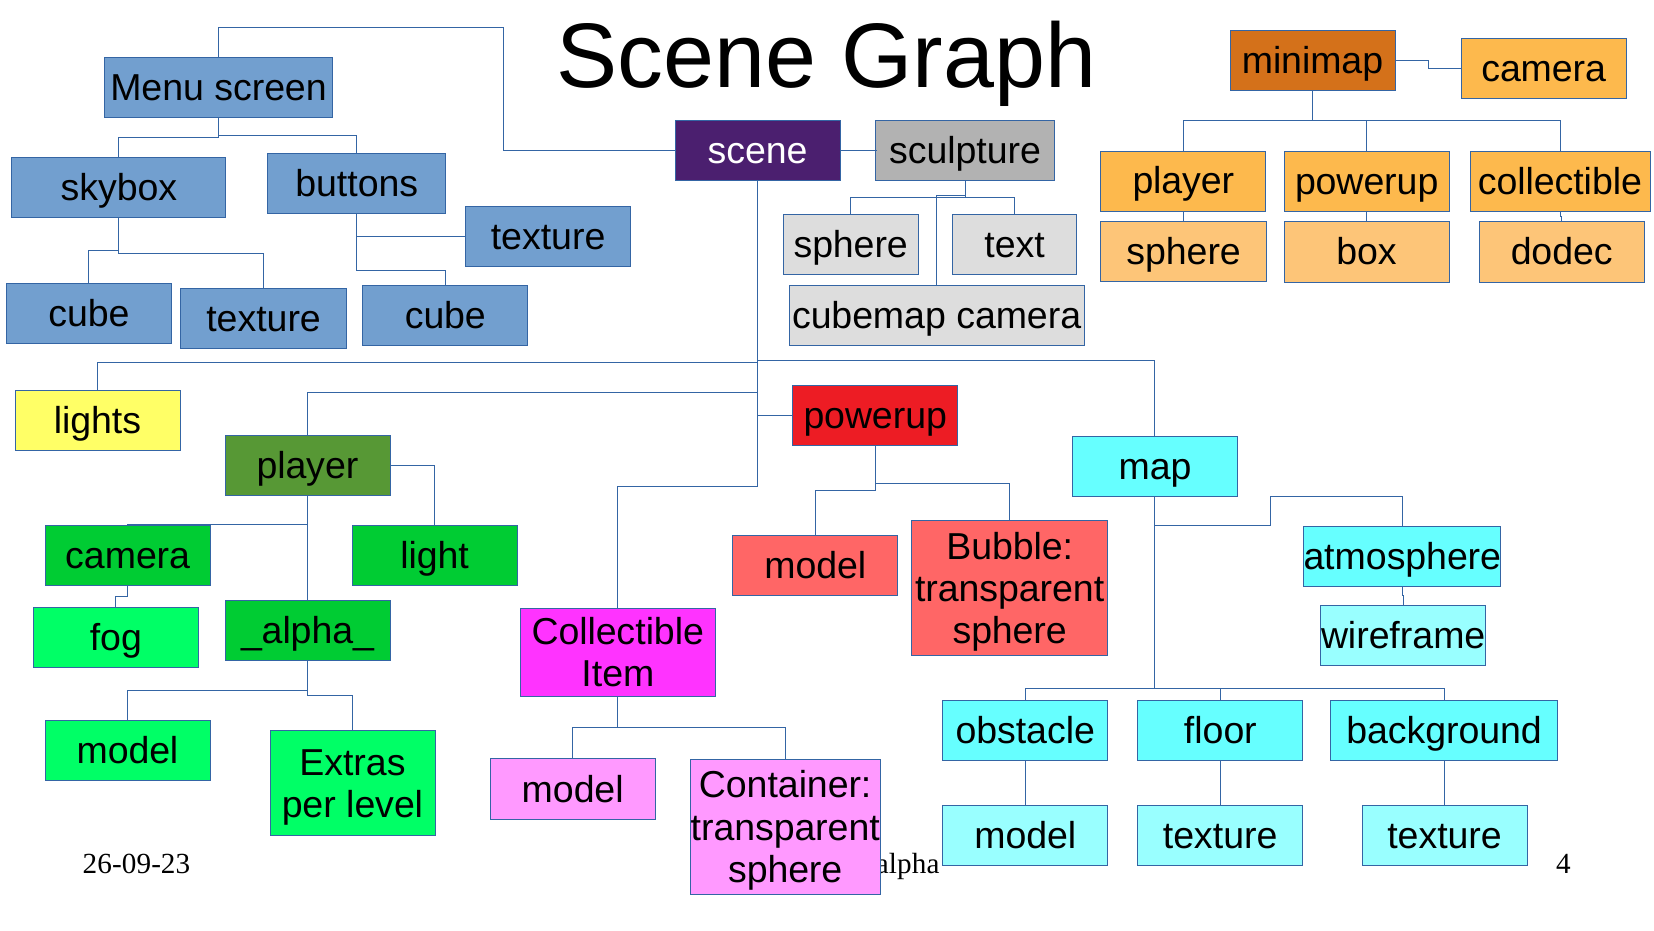

# Scene Graph
minimap
camera
Menu screen
scene
sculpture
player
powerup
collectible
buttons
skybox
texture
sphere
text
sphere
box
dodec
cube
cube
cubemap camera
texture
powerup
lights
player
map
Bubble:
transparent
sphere
camera
light
atmosphere
model
_alpha_
wireframe
fog
Collectible
Item
obstacle
floor
background
model
Extras
per level
model
Container:
transparent
sphere
model
texture
texture
_alpha_ - the alpha
4